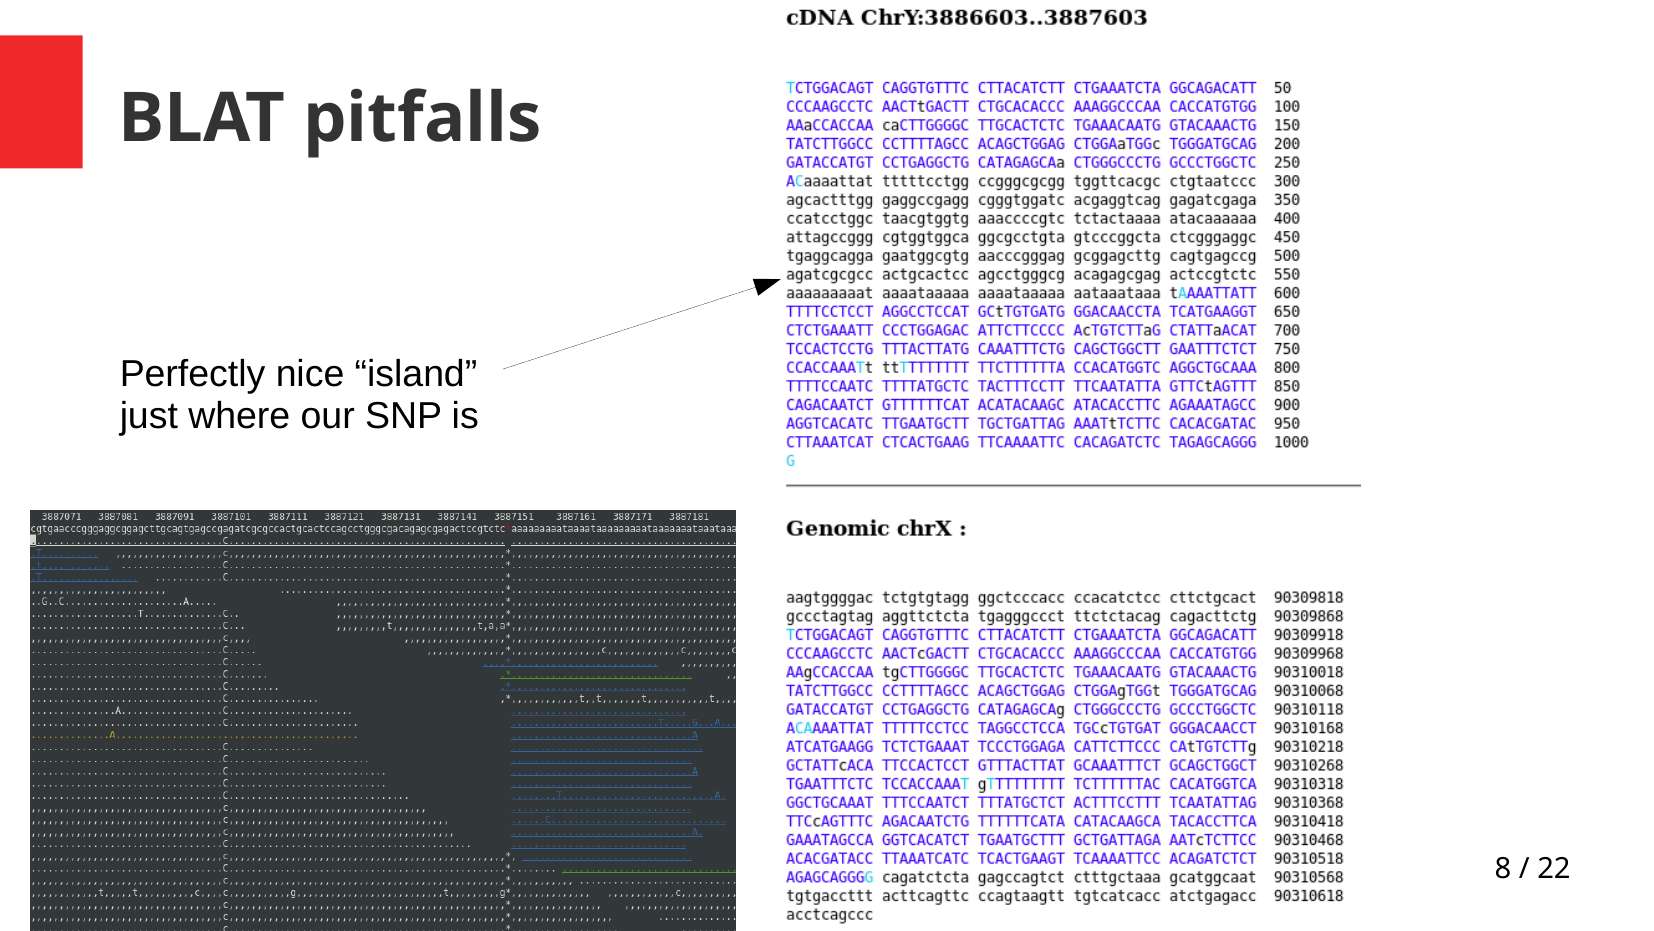

# BLAT pitfalls
Perfectly nice “island”
just where our SNP is
8